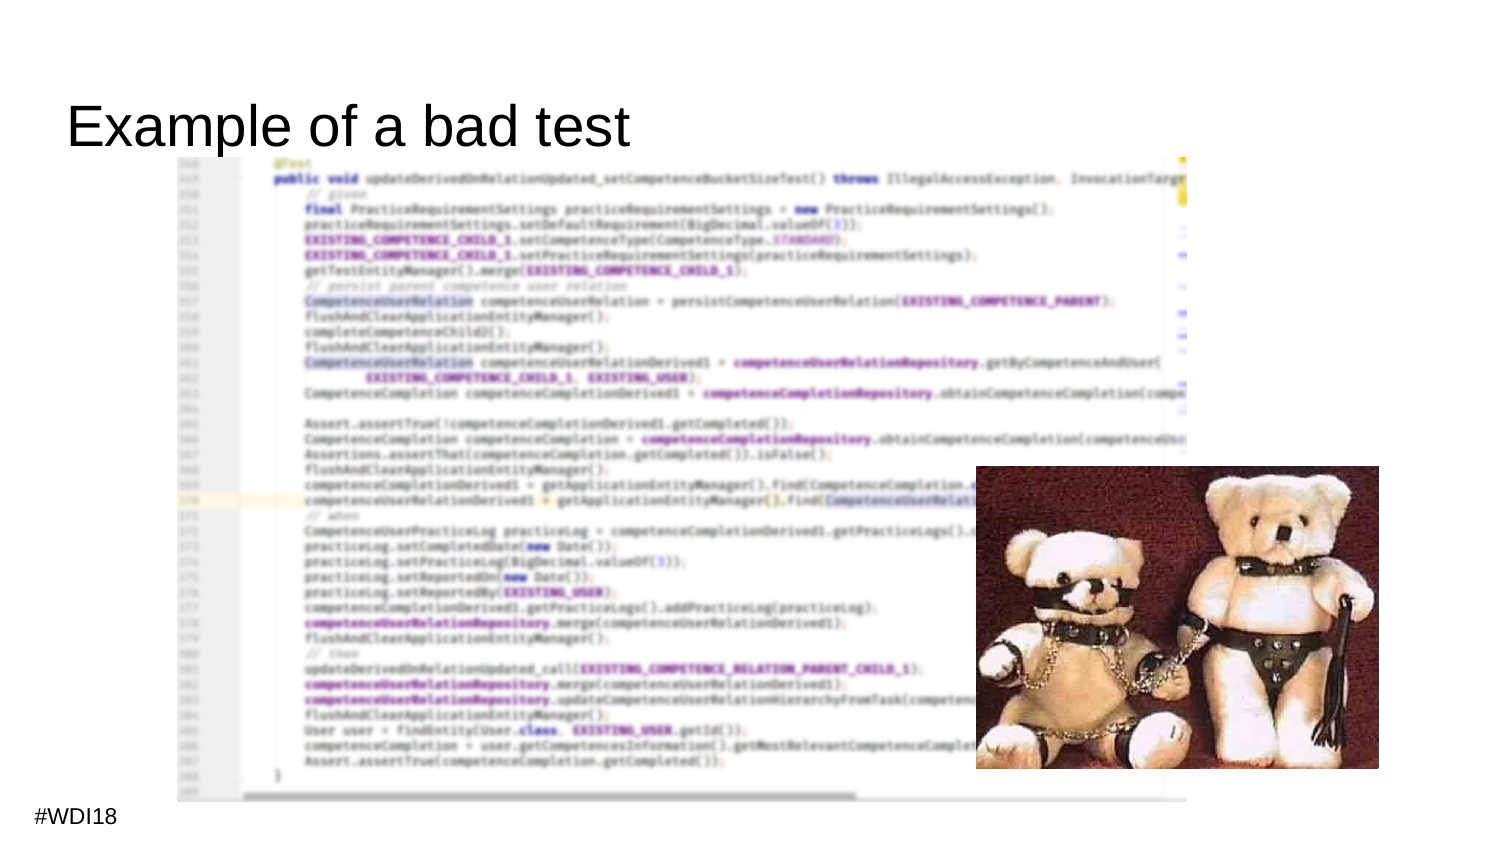

Example of a bad test
#
 #WDI18